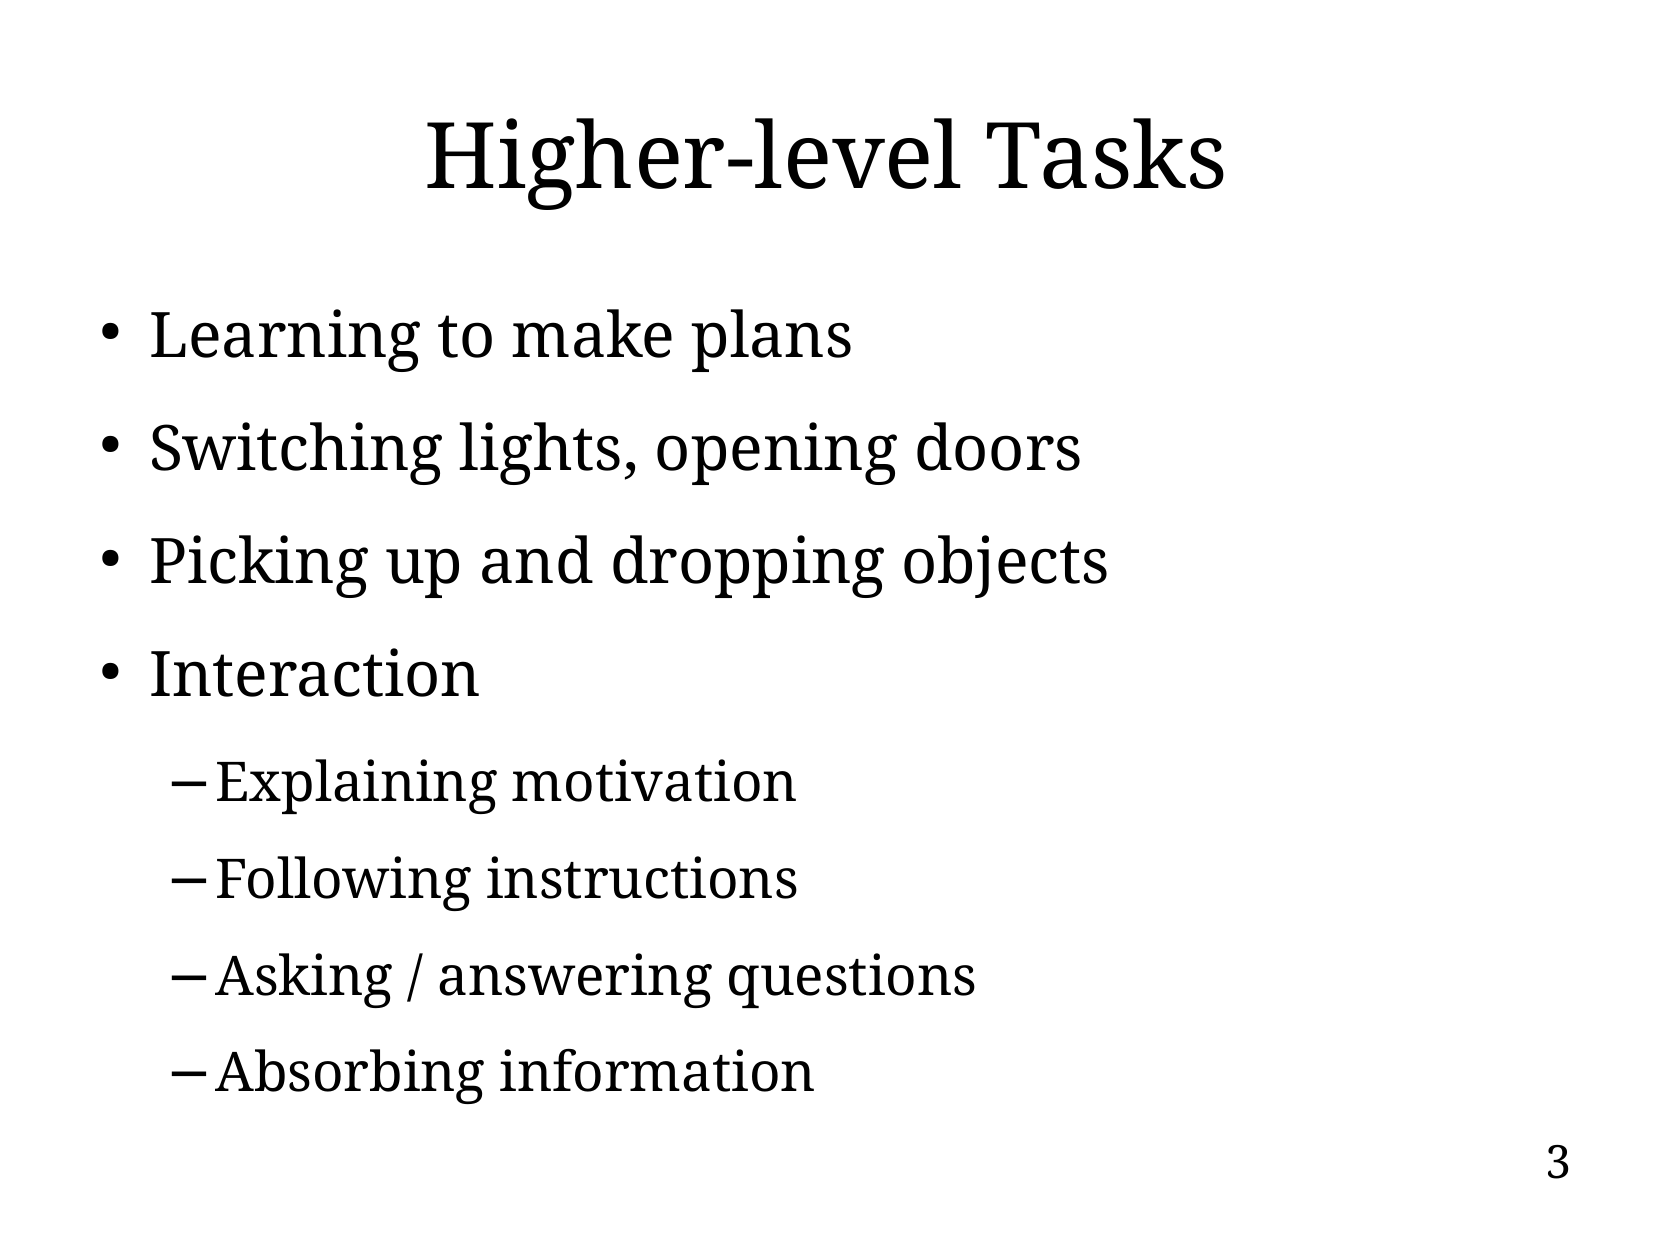

# Higher-level Tasks
Learning to make plans
Switching lights, opening doors
Picking up and dropping objects
Interaction
Explaining motivation
Following instructions
Asking / answering questions
Absorbing information
3